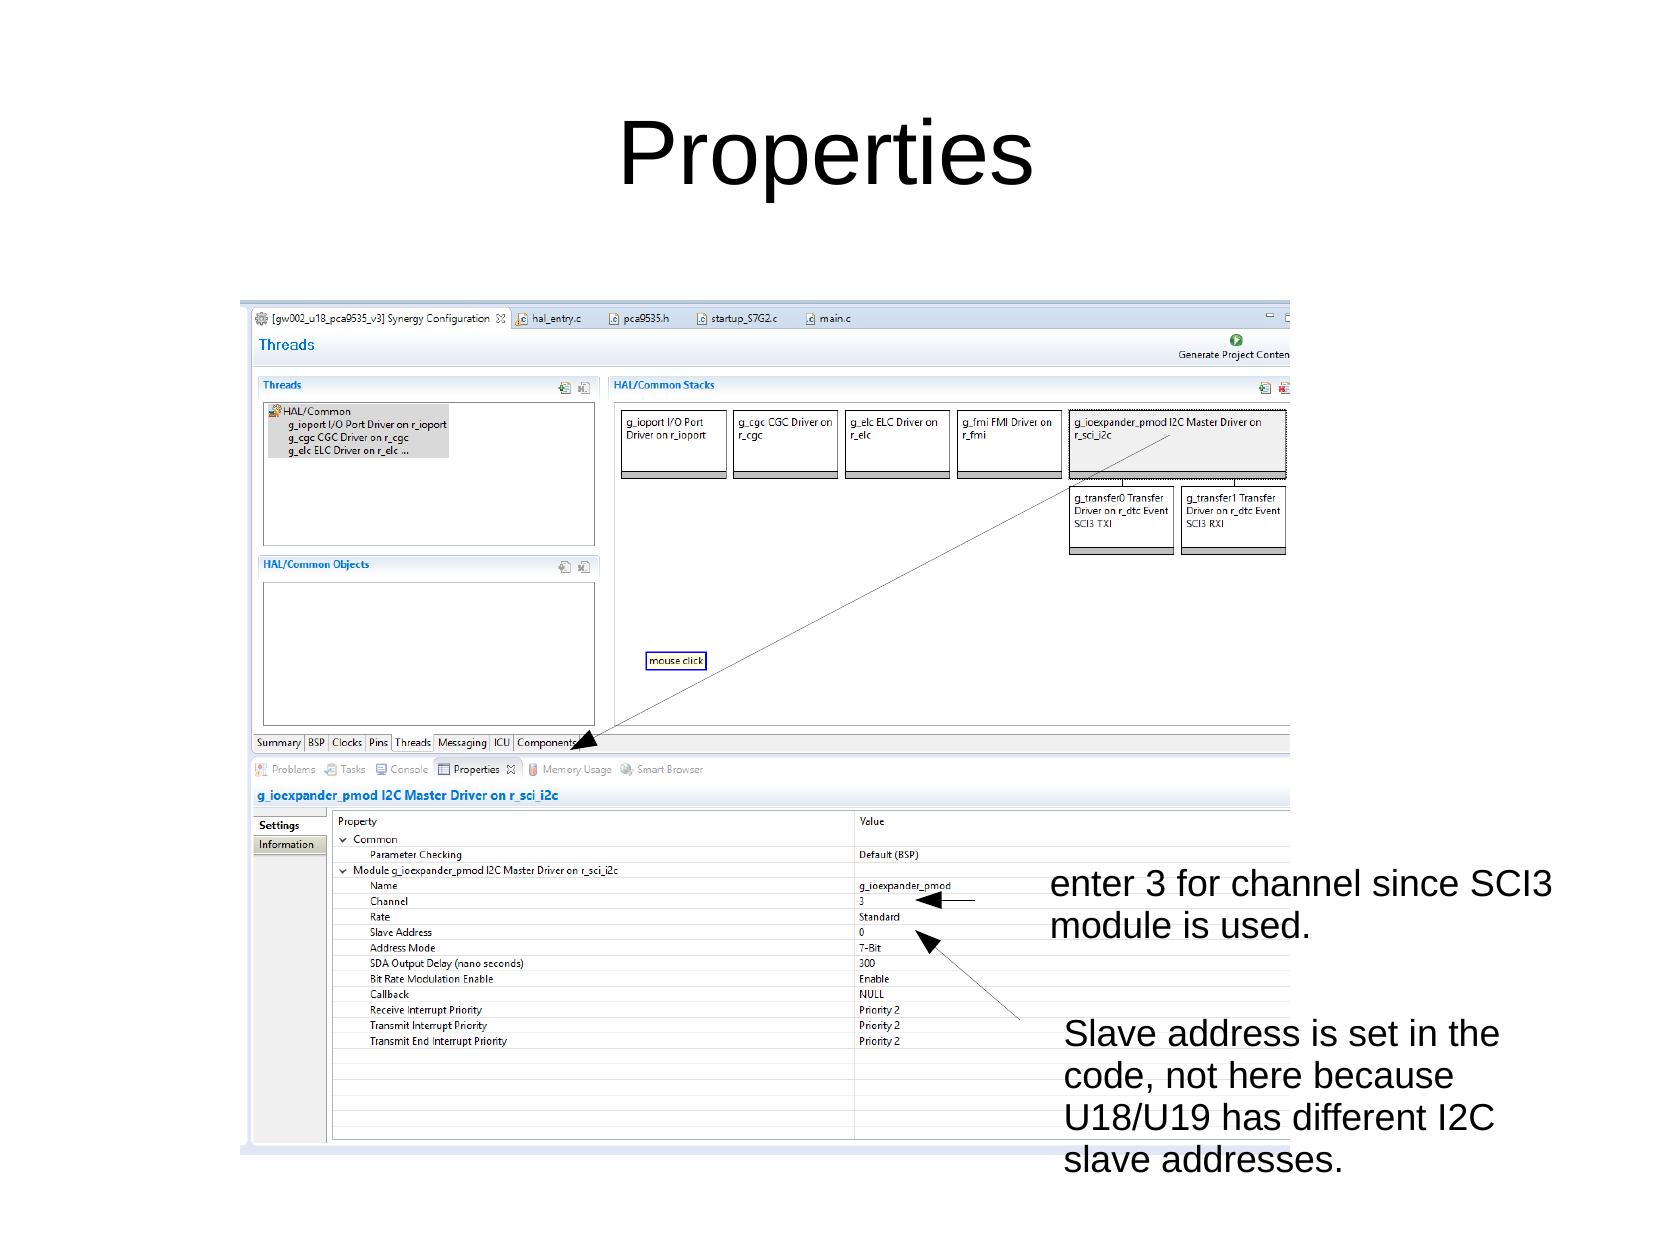

# Properties
enter 3 for channel since SCI3 module is used.
Slave address is set in the code, not here because U18/U19 has different I2C slave addresses.